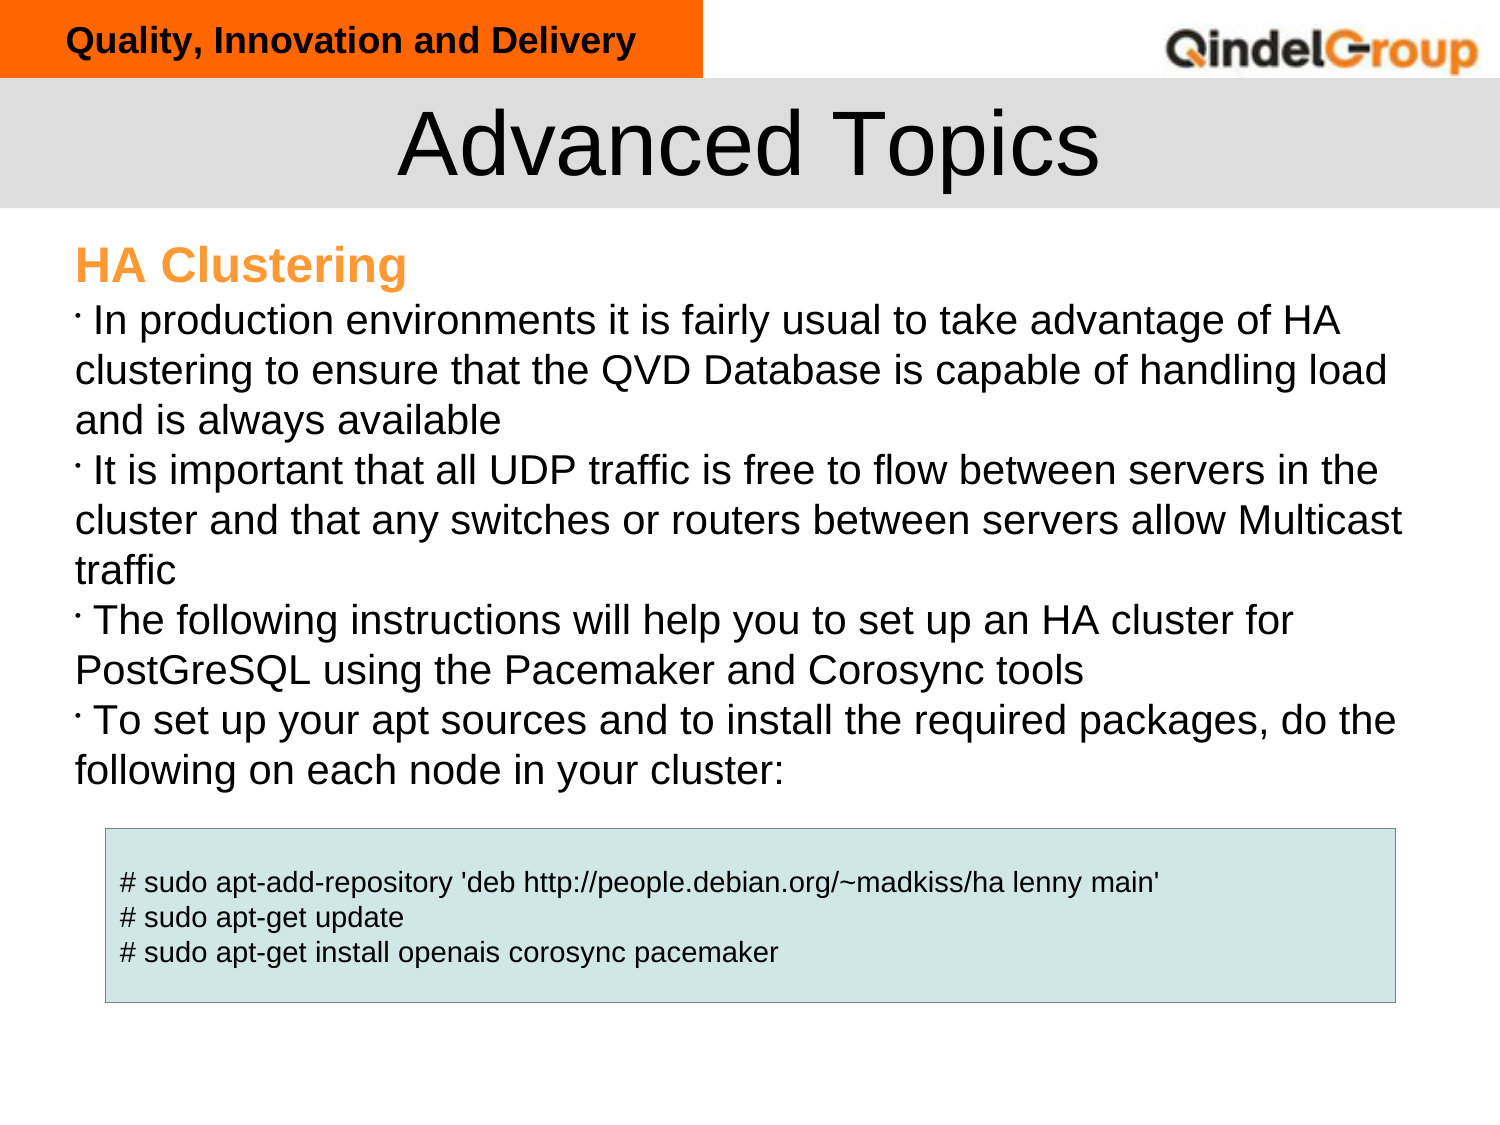

# Advanced Topics
HA Clustering
 In production environments it is fairly usual to take advantage of HA clustering to ensure that the QVD Database is capable of handling load and is always available
 It is important that all UDP traffic is free to flow between servers in the cluster and that any switches or routers between servers allow Multicast traffic
 The following instructions will help you to set up an HA cluster for PostGreSQL using the Pacemaker and Corosync tools
 To set up your apt sources and to install the required packages, do the following on each node in your cluster:
# sudo apt-add-repository 'deb http://people.debian.org/~madkiss/ha lenny main'
# sudo apt-get update
# sudo apt-get install openais corosync pacemaker